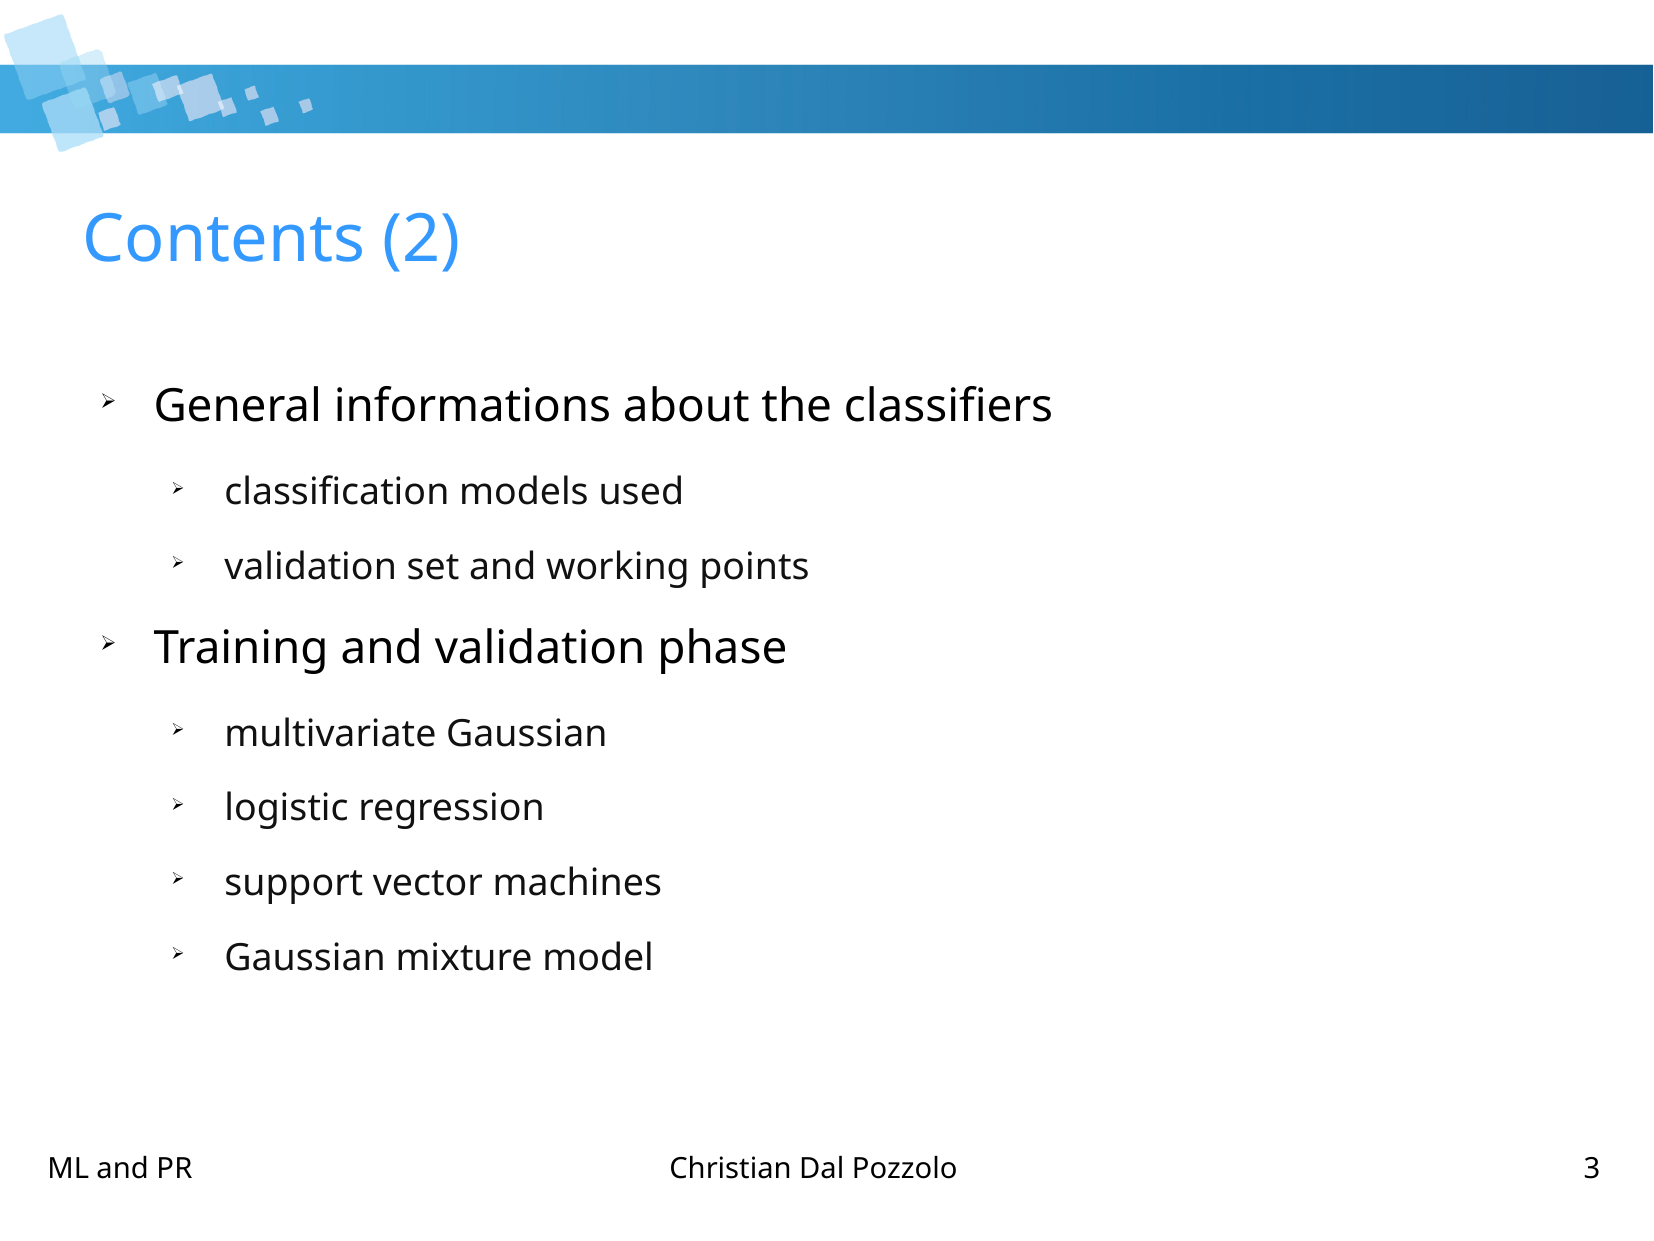

# Contents (2)
General informations about the classifiers
classification models used
validation set and working points
Training and validation phase
multivariate Gaussian
logistic regression
support vector machines
Gaussian mixture model
ML and PR
Christian Dal Pozzolo
3